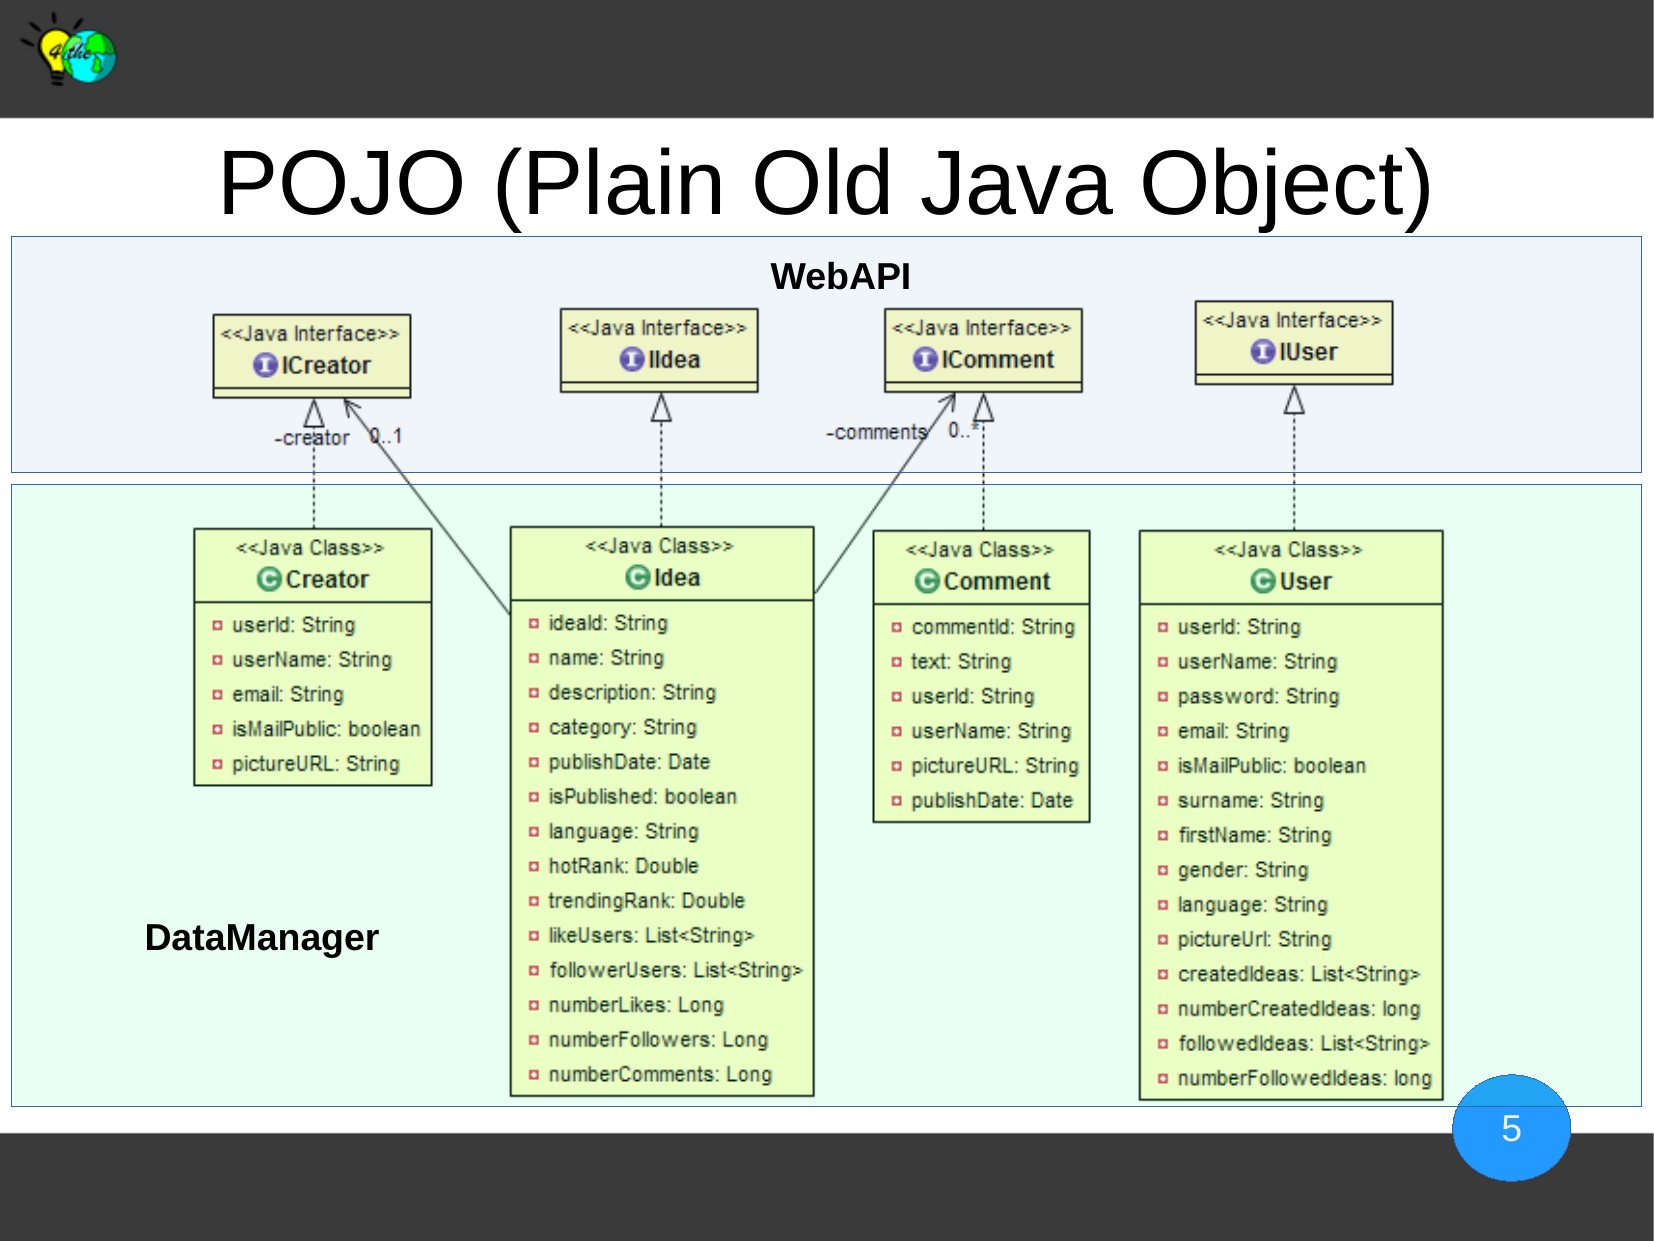

# POJO (Plain Old Java Object)
WebAPI
DataManager
5